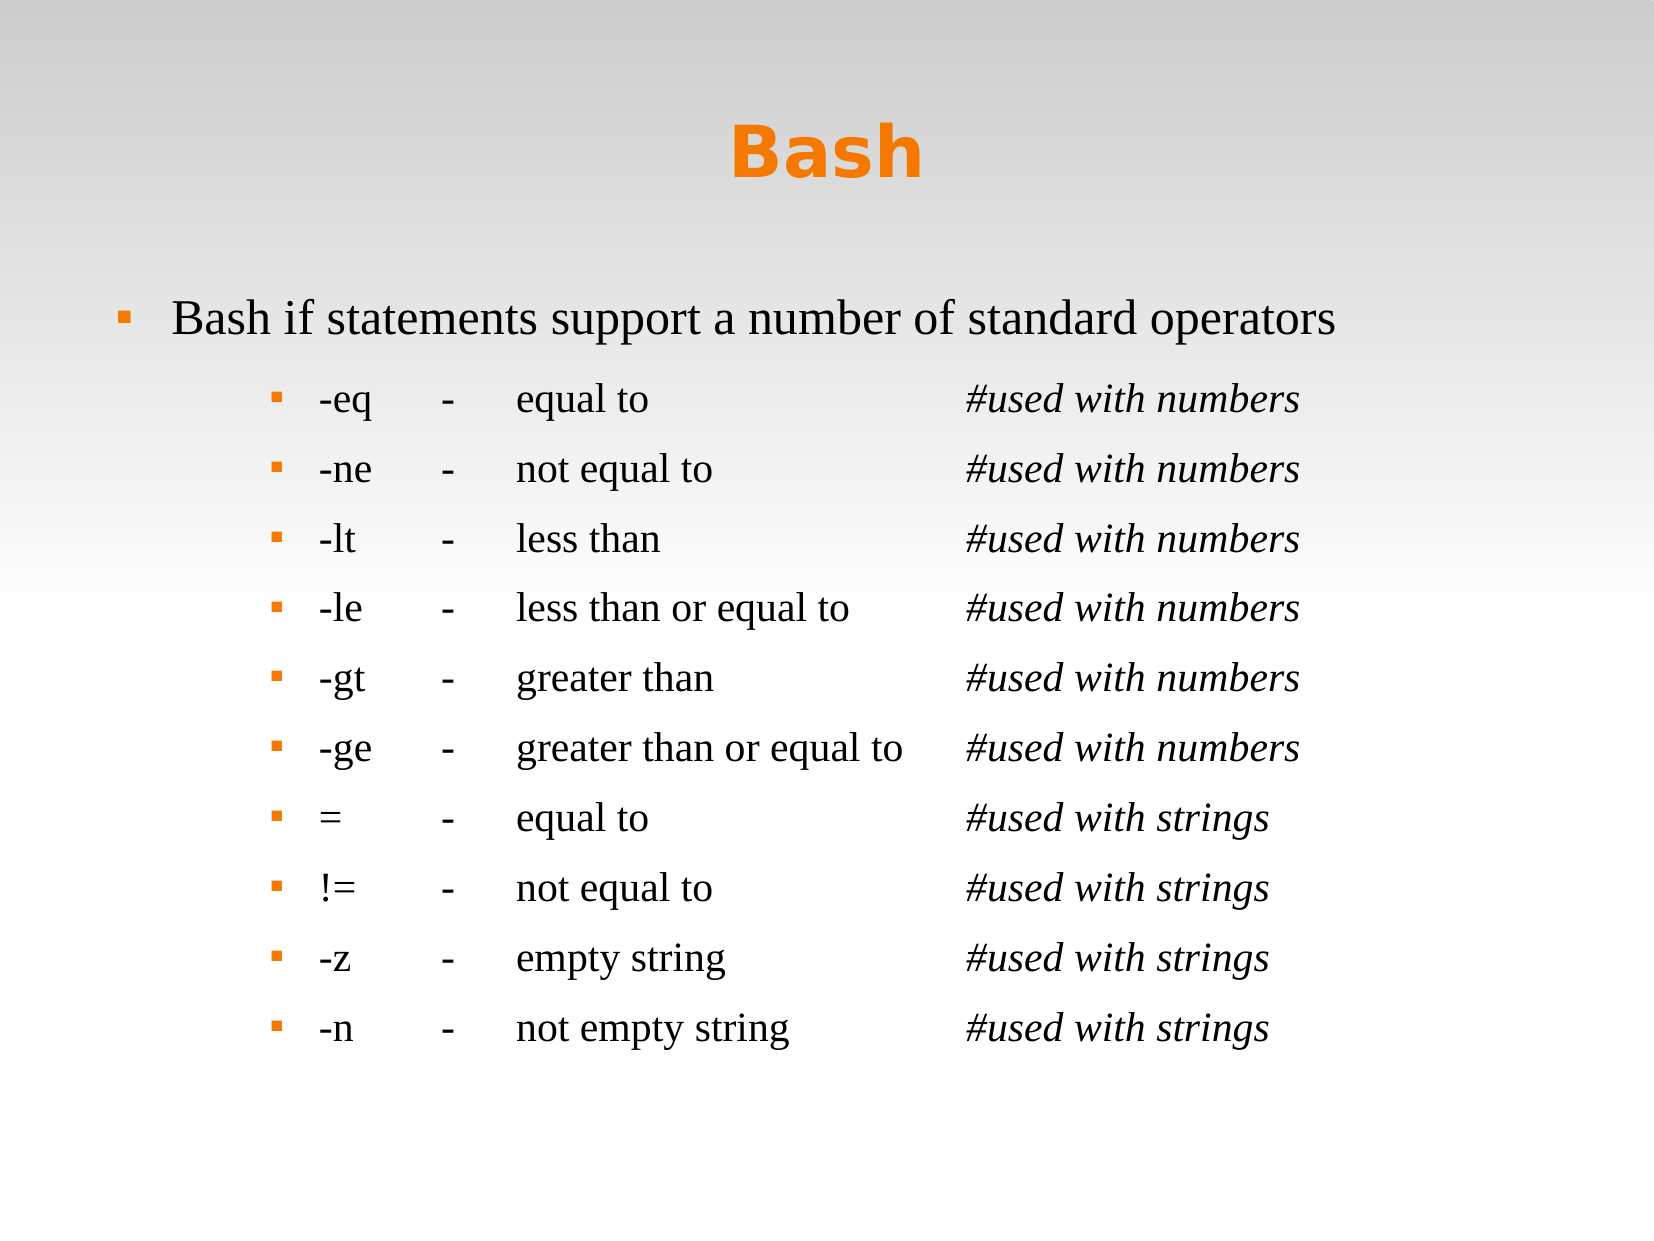

# Bash
Bash if statements support a number of standard operators
-eq	-	equal to 					#used with numbers
-ne	-	not equal to				#used with numbers
-lt	-	less than					#used with numbers
-le	-	less than or equal to 		#used with numbers
-gt	-	greater than 				#used with numbers
-ge	-	greater than or equal to	#used with numbers
=	-	equal to					#used with strings
!=	-	not equal to				#used with strings
-z	-	empty string				#used with strings
-n	-	not empty string			#used with strings